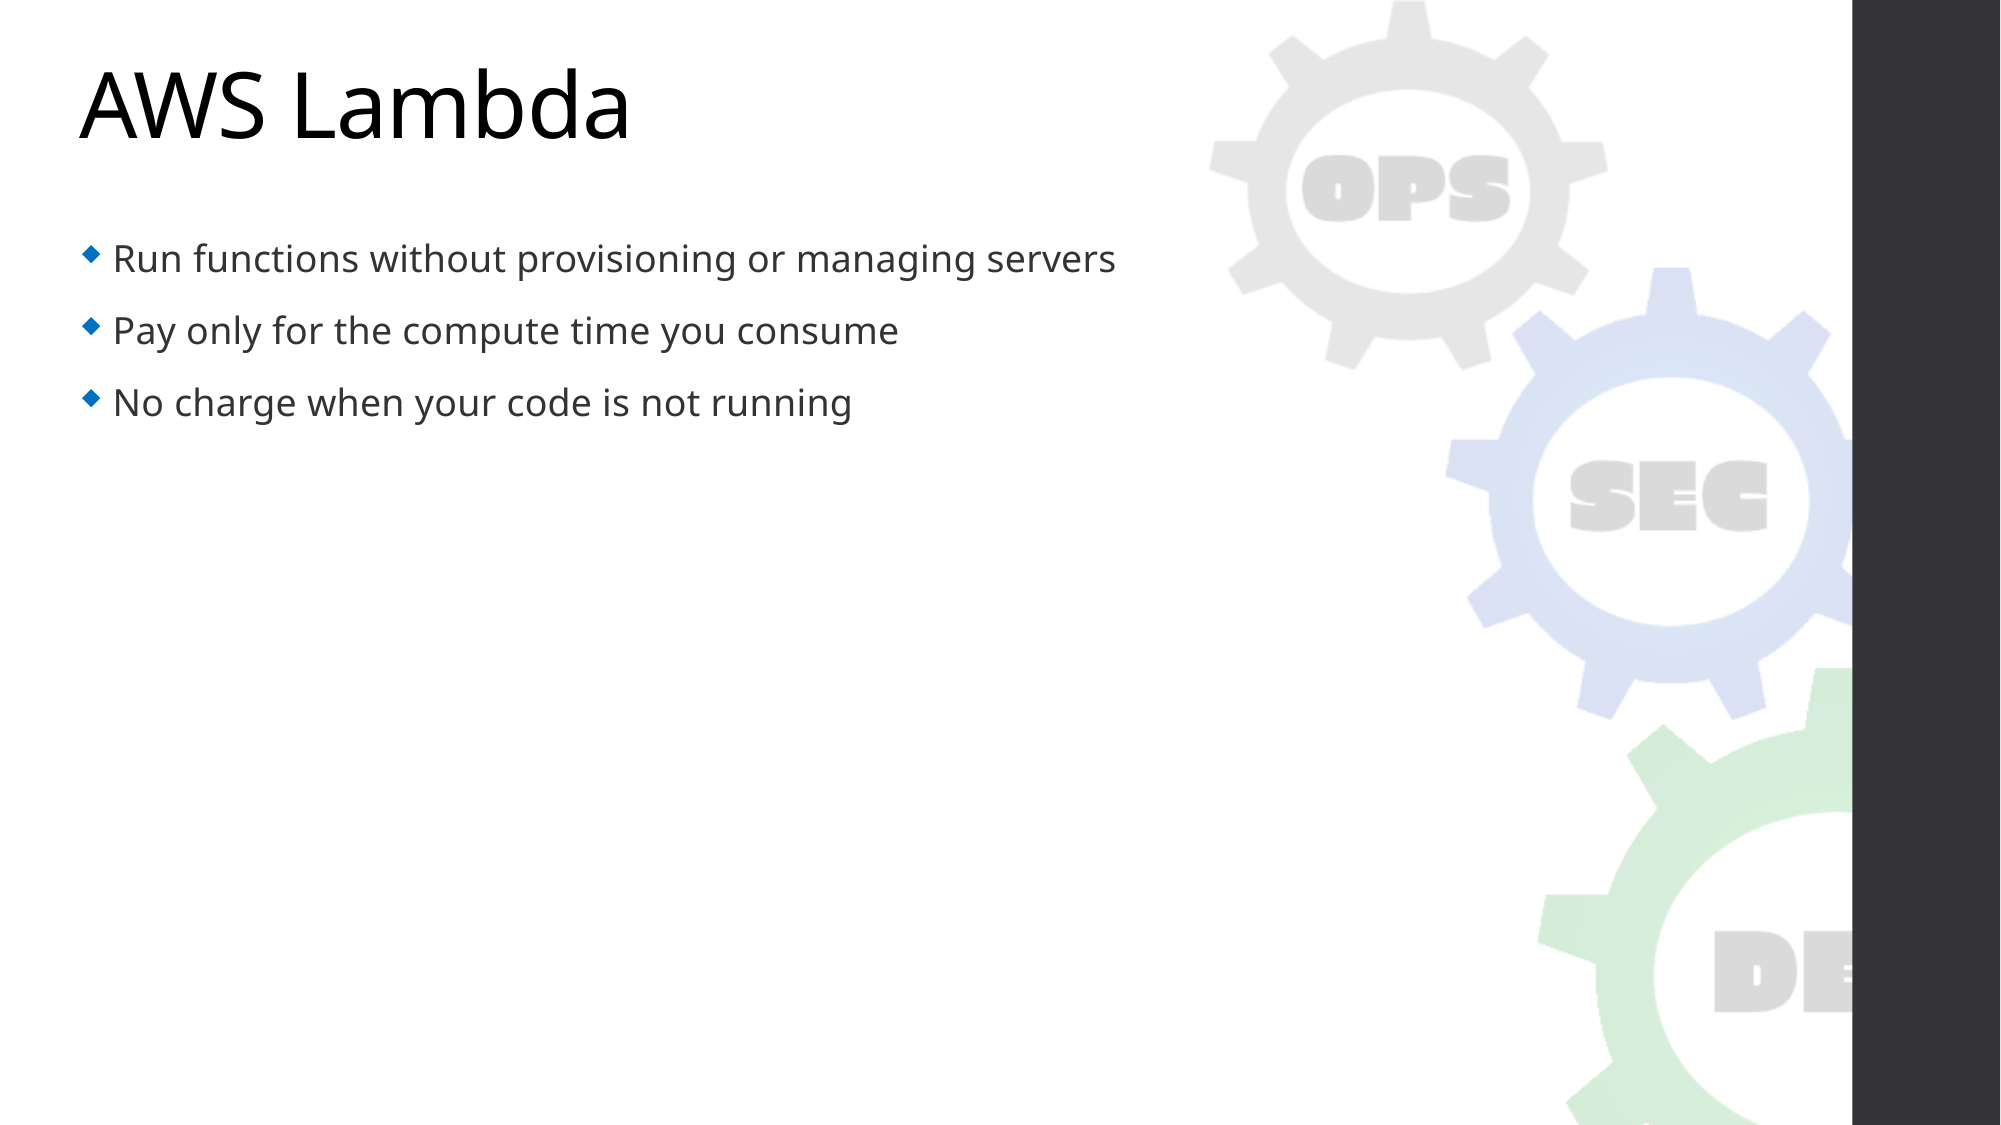

# AWS Lambda
Run functions without provisioning or managing servers
Pay only for the compute time you consume
No charge when your code is not running